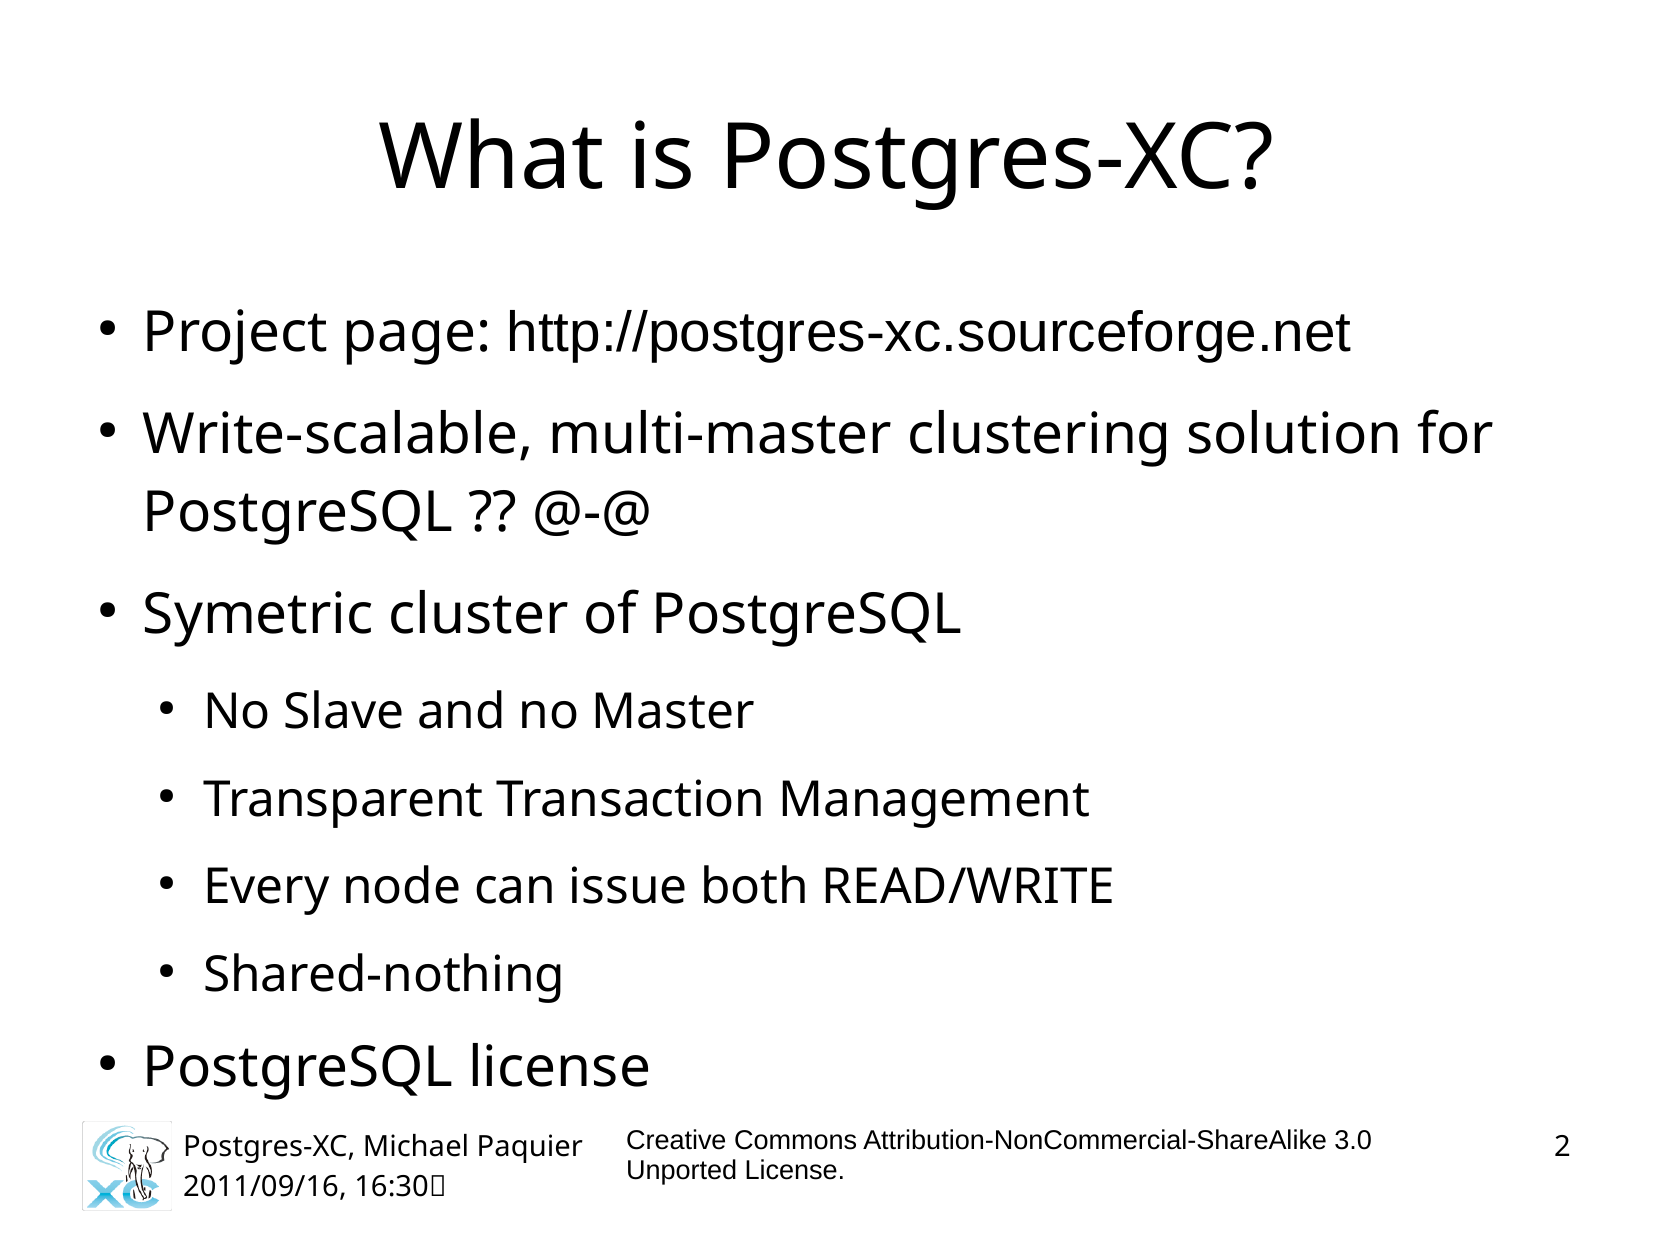

# What is Postgres-XC?
Project page: http://postgres-xc.sourceforge.net
Write-scalable, multi-master clustering solution for PostgreSQL ?? @-@
Symetric cluster of PostgreSQL
No Slave and no Master
Transparent Transaction Management
Every node can issue both READ/WRITE
Shared-nothing
PostgreSQL license
2